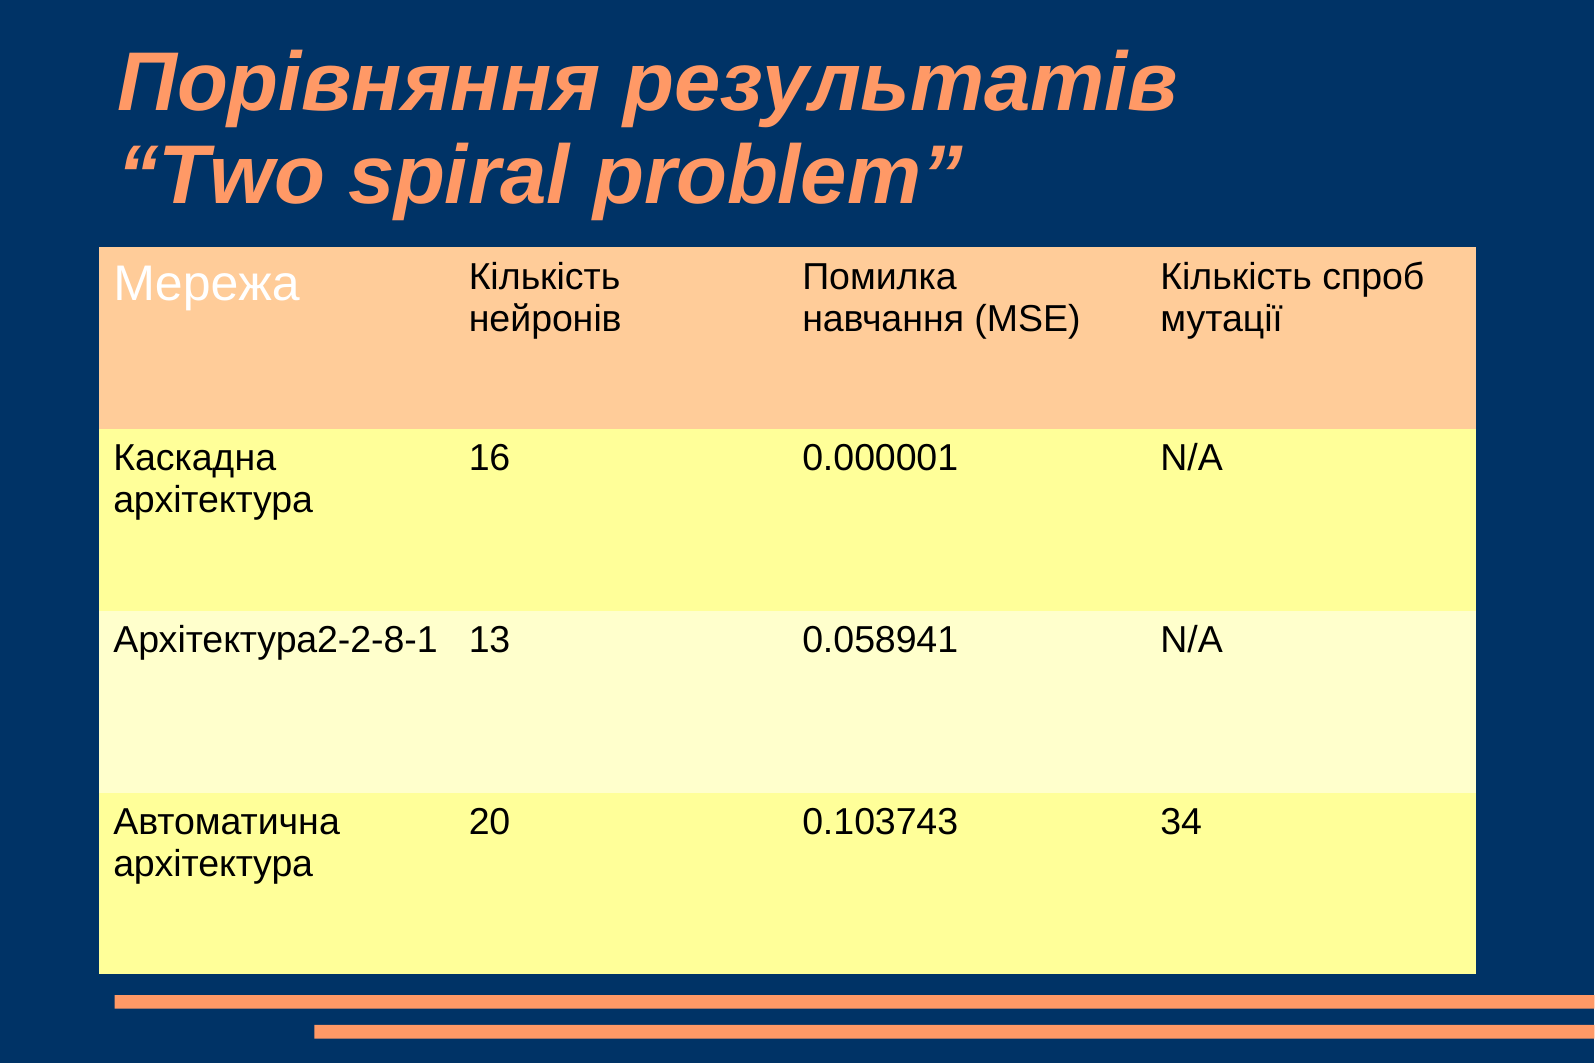

# Порівняння результатів “Two spiral problem”
| Мережа | Кількість нейронів | Помилка навчання (MSE) | Кількість спроб мутації |
| --- | --- | --- | --- |
| Каскадна архітектура | 16 | 0.000001 | N/A |
| Архітектура2-2-8-1 | 13 | 0.058941 | N/A |
| Автоматична архітектура | 20 | 0.103743 | 34 |